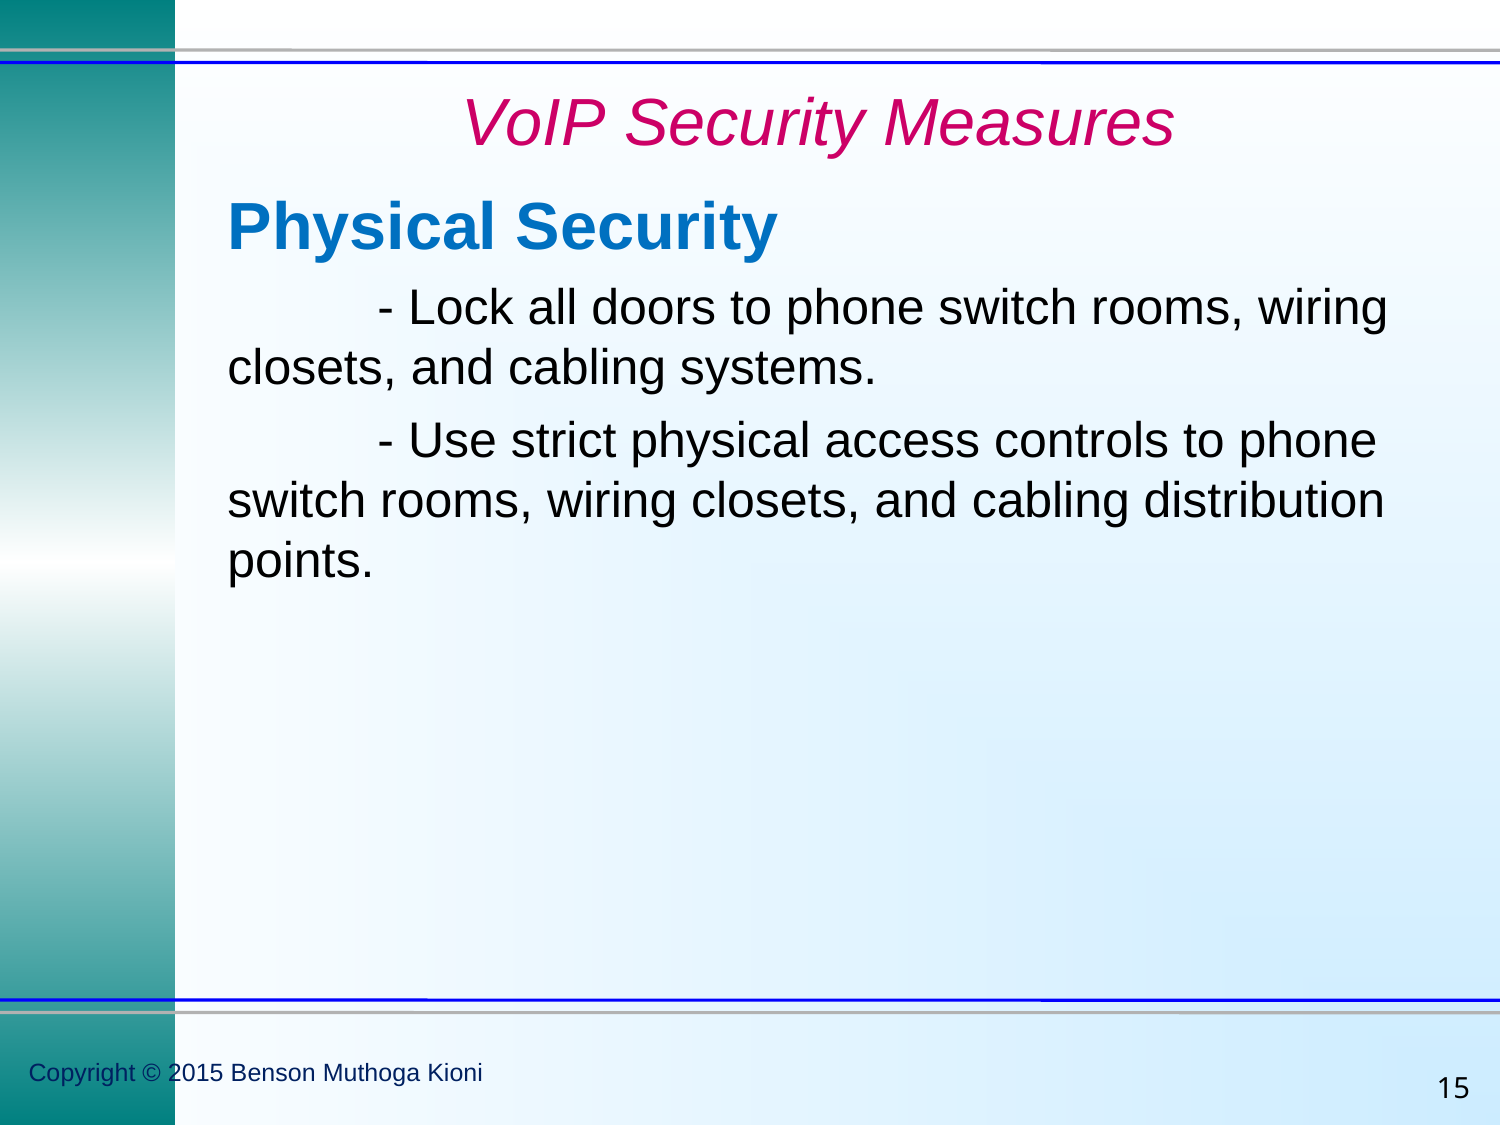

VoIP Security Measures
Physical Security
	- Lock all doors to phone switch rooms, wiring closets, and cabling systems.
	- Use strict physical access controls to phone switch rooms, wiring closets, and cabling distribution points.